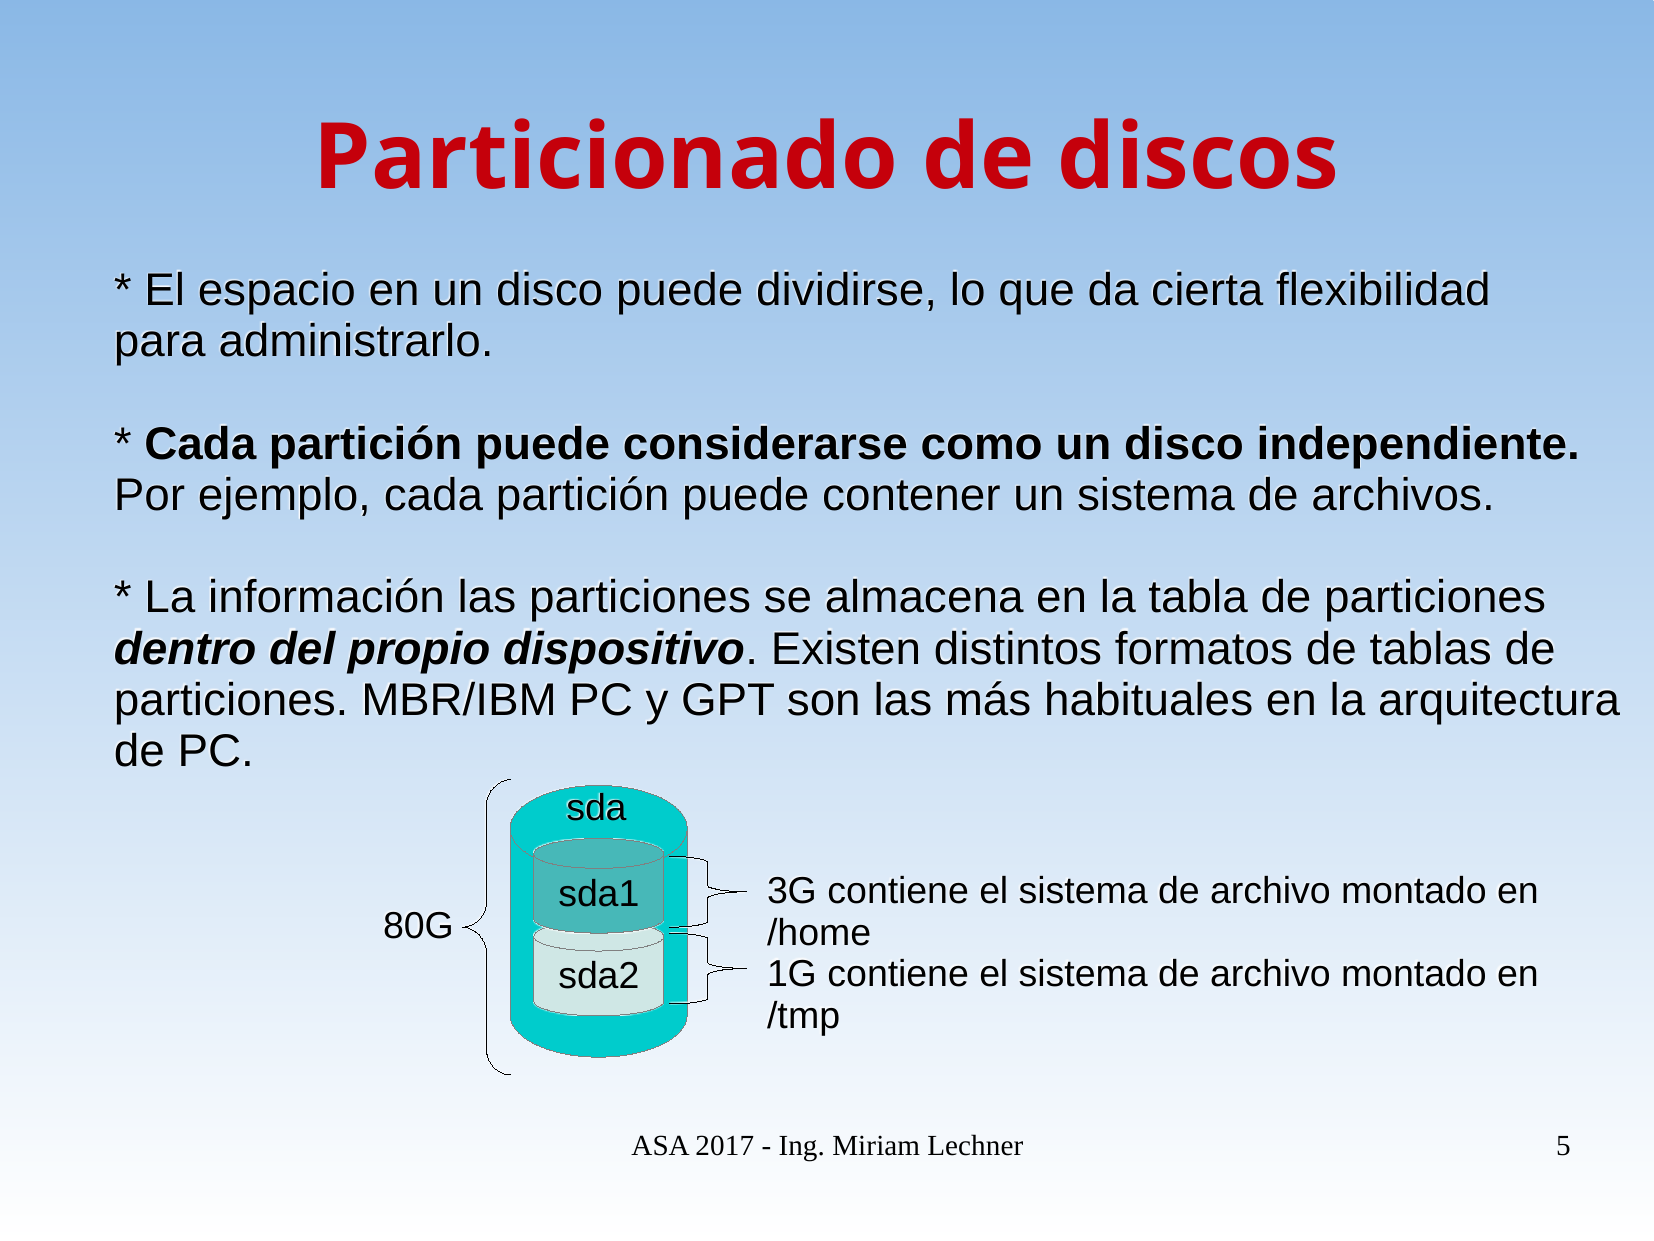

# Particionado de discos
* El espacio en un disco puede dividirse, lo que da cierta flexibilidad
para administrarlo.
* Cada partición puede considerarse como un disco independiente.
Por ejemplo, cada partición puede contener un sistema de archivos.
* La información las particiones se almacena en la tabla de particiones
dentro del propio dispositivo. Existen distintos formatos de tablas de
particiones. MBR/IBM PC y GPT son las más habituales en la arquitectura
de PC.
sda
sda1
3G contiene el sistema de archivo montado en
/home
80G
sda2
1G contiene el sistema de archivo montado en
/tmp
ASA 2017 - Ing. Miriam Lechner
5